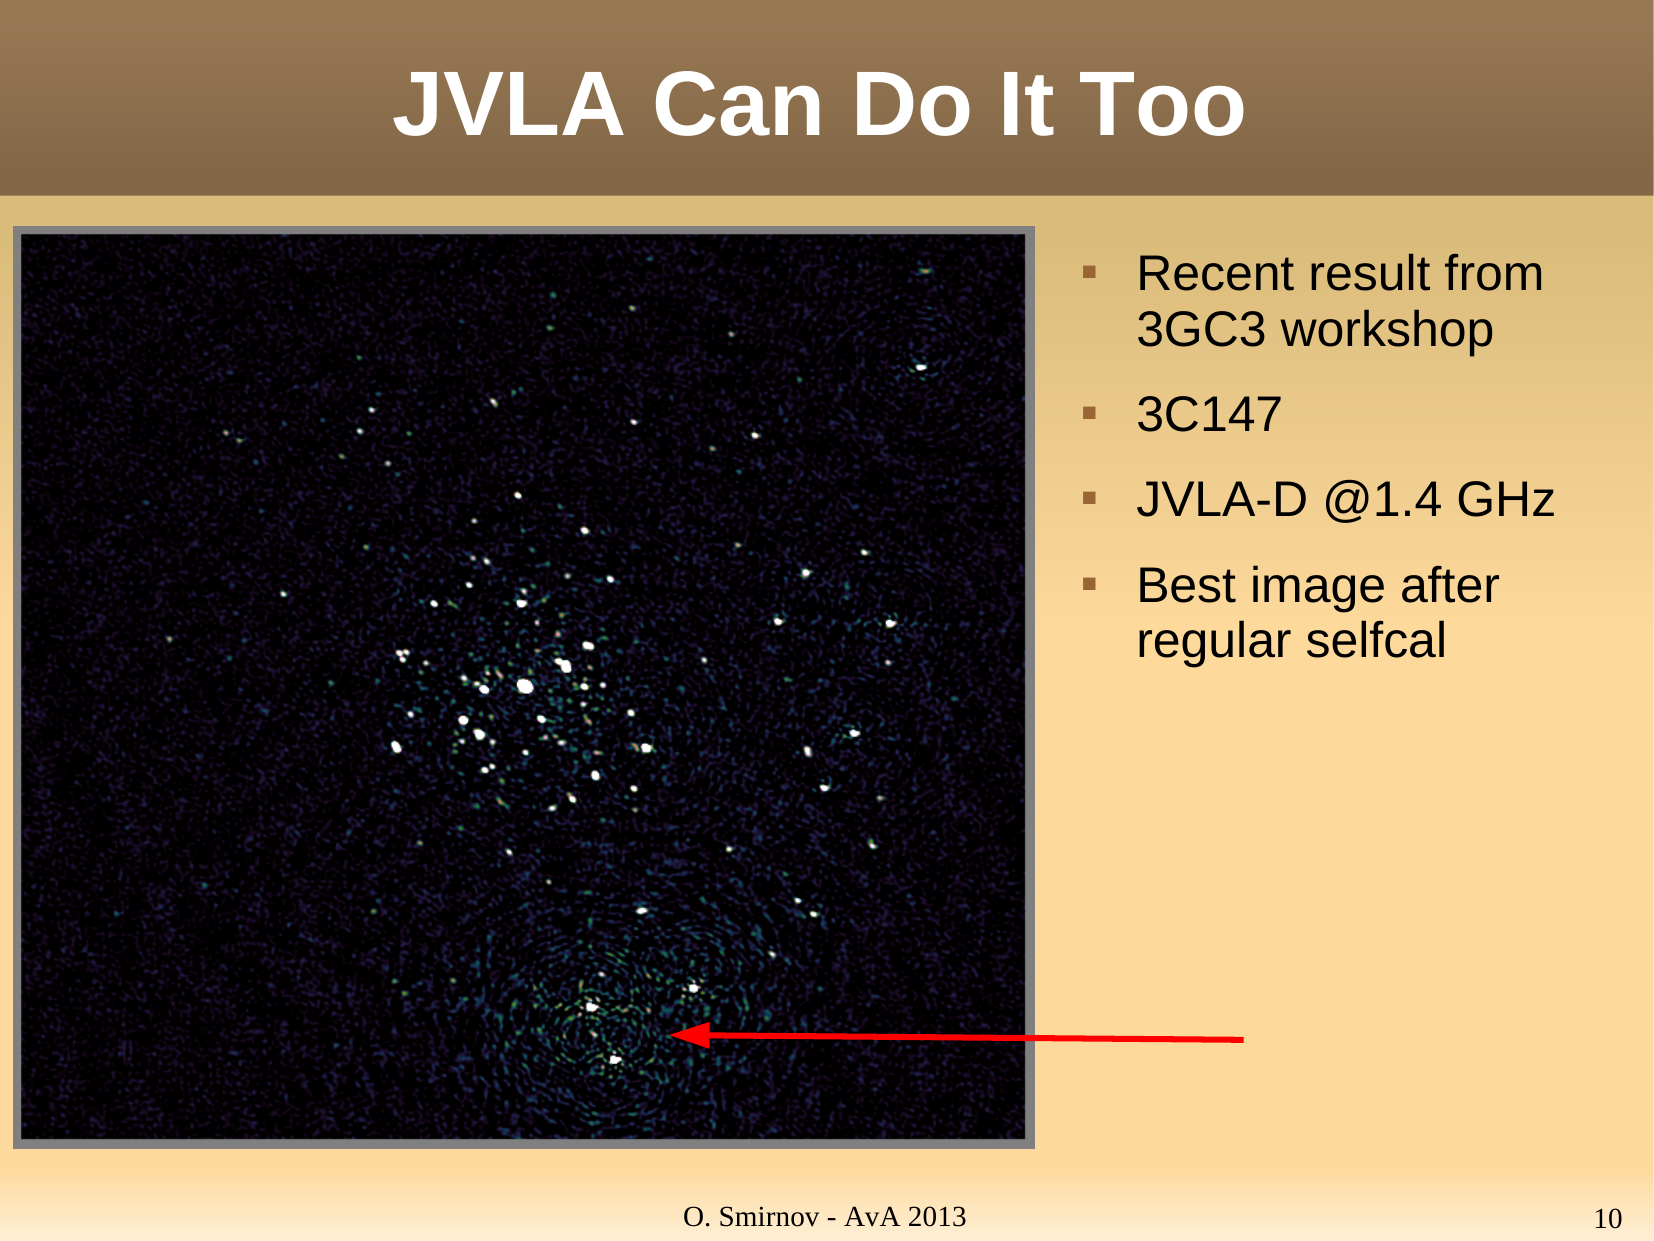

# JVLA Can Do It Too
Recent result from 3GC3 workshop
3C147
JVLA-D @1.4 GHz
Best image after
regular selfcal
O. Smirnov - AvA 2013
10